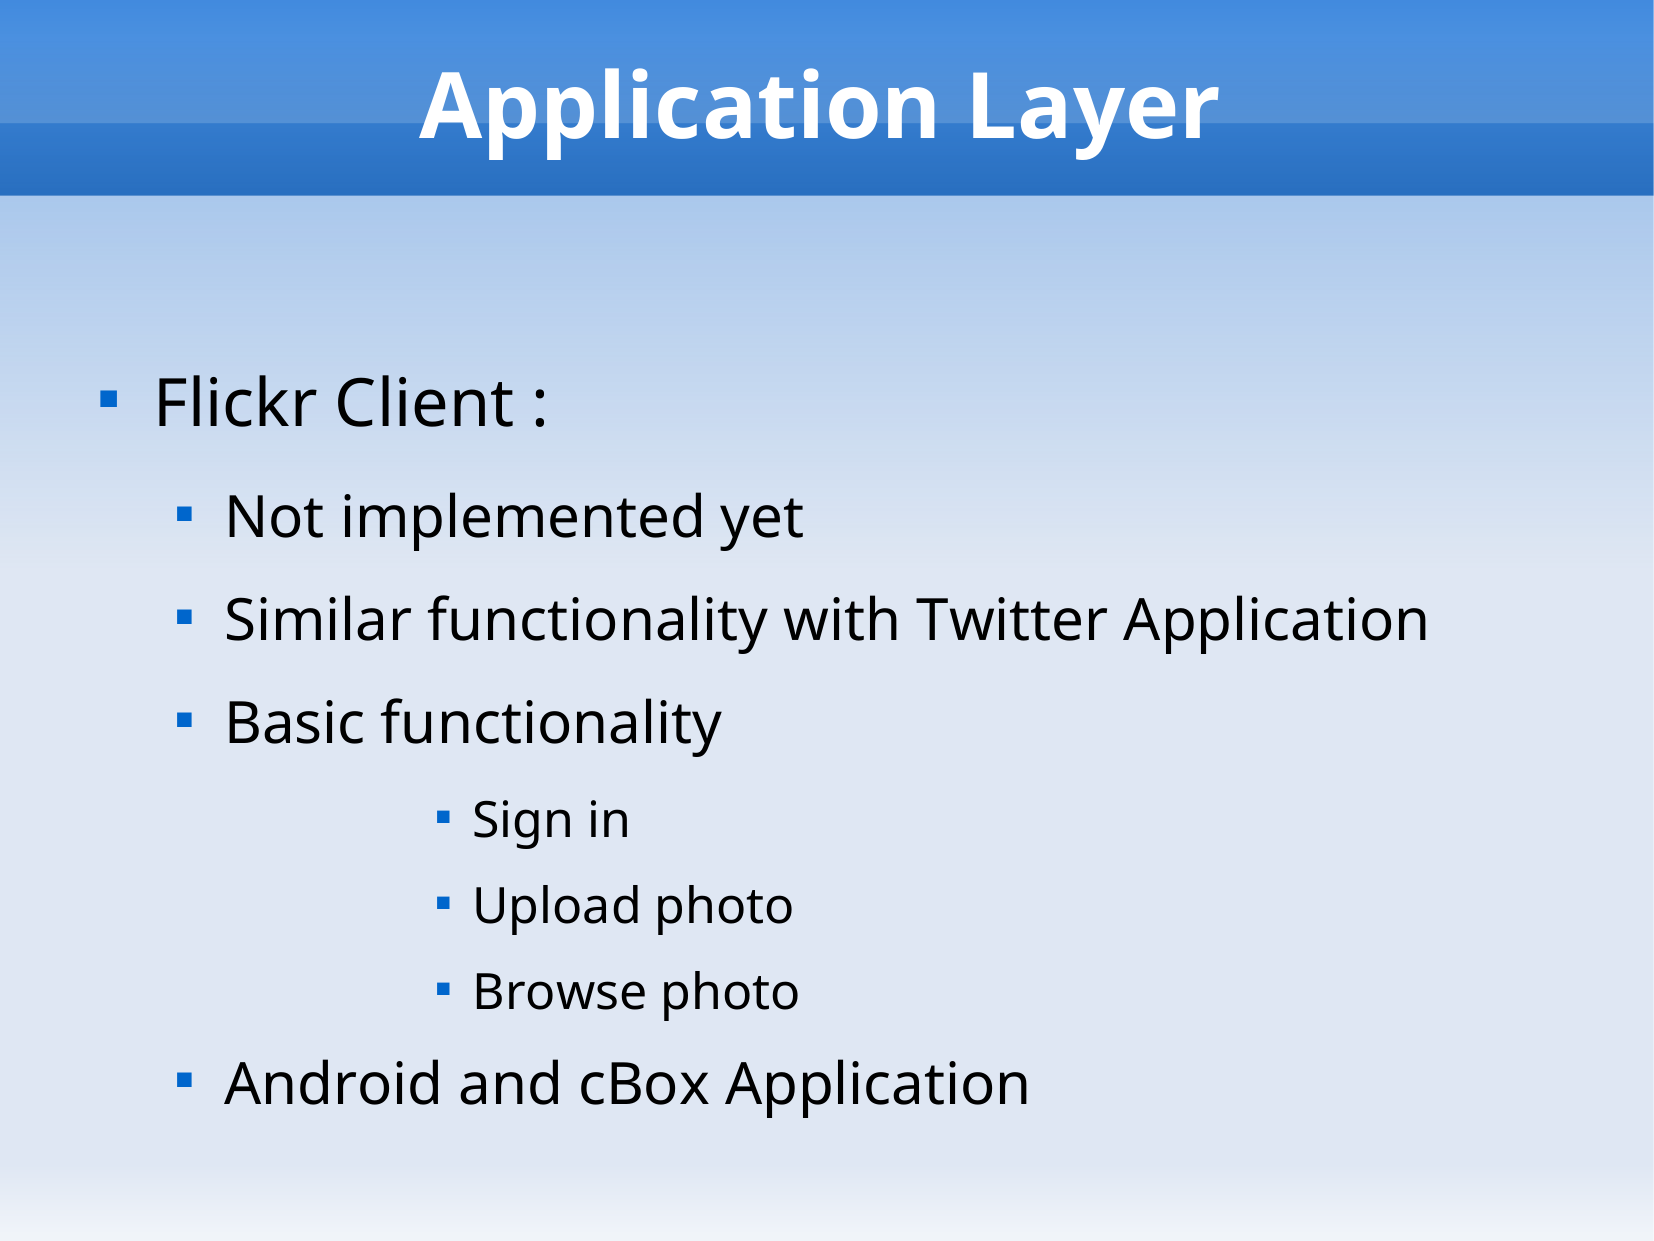

# Application Layer
Flickr Client :
Not implemented yet
Similar functionality with Twitter Application
Basic functionality
Sign in
Upload photo
Browse photo
Android and cBox Application